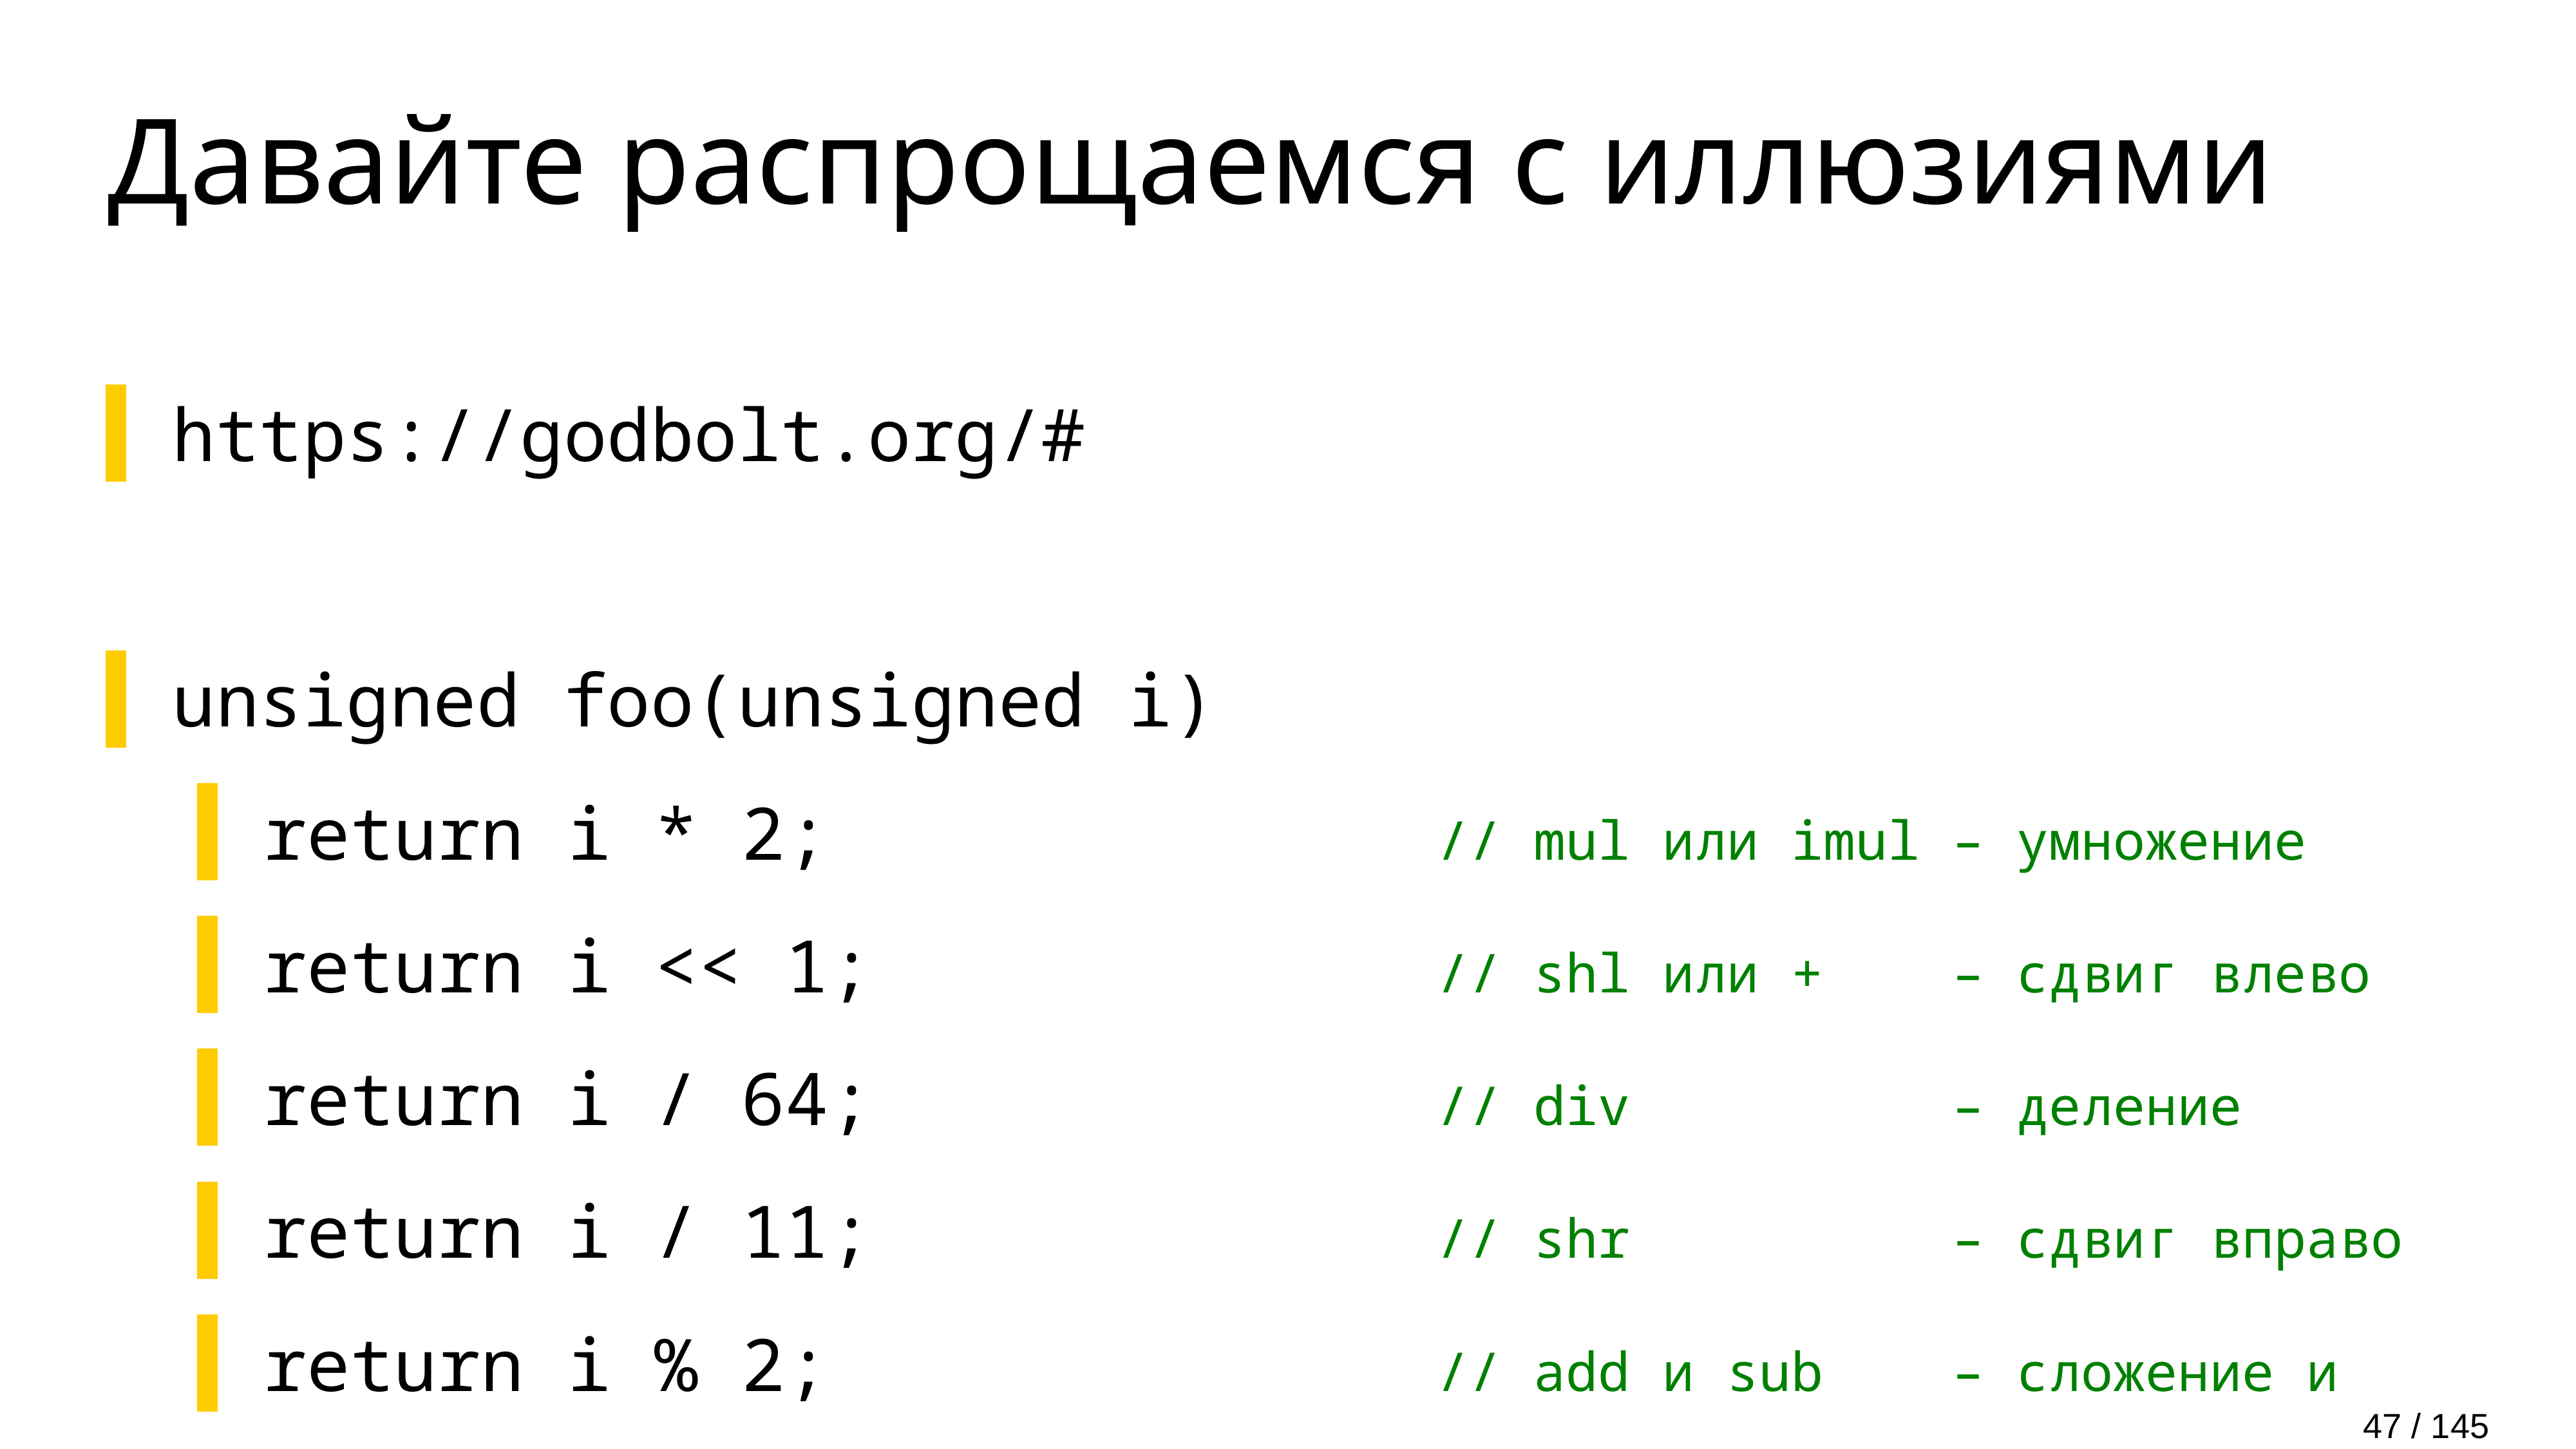

# Давайте распрощаемся с иллюзиями
 https://godbolt.org/#
 unsigned foo(unsigned i)
 return i * 2; // mul или imul – умножение
 return i << 1; // shl или + – сдвиг влево
 return i / 64; // div – деление
 return i / 11; // shr – сдвиг вправо
 return i % 2; // add и sub – сложение и вычитание
 return i * i * i * i * i * i;
 ...